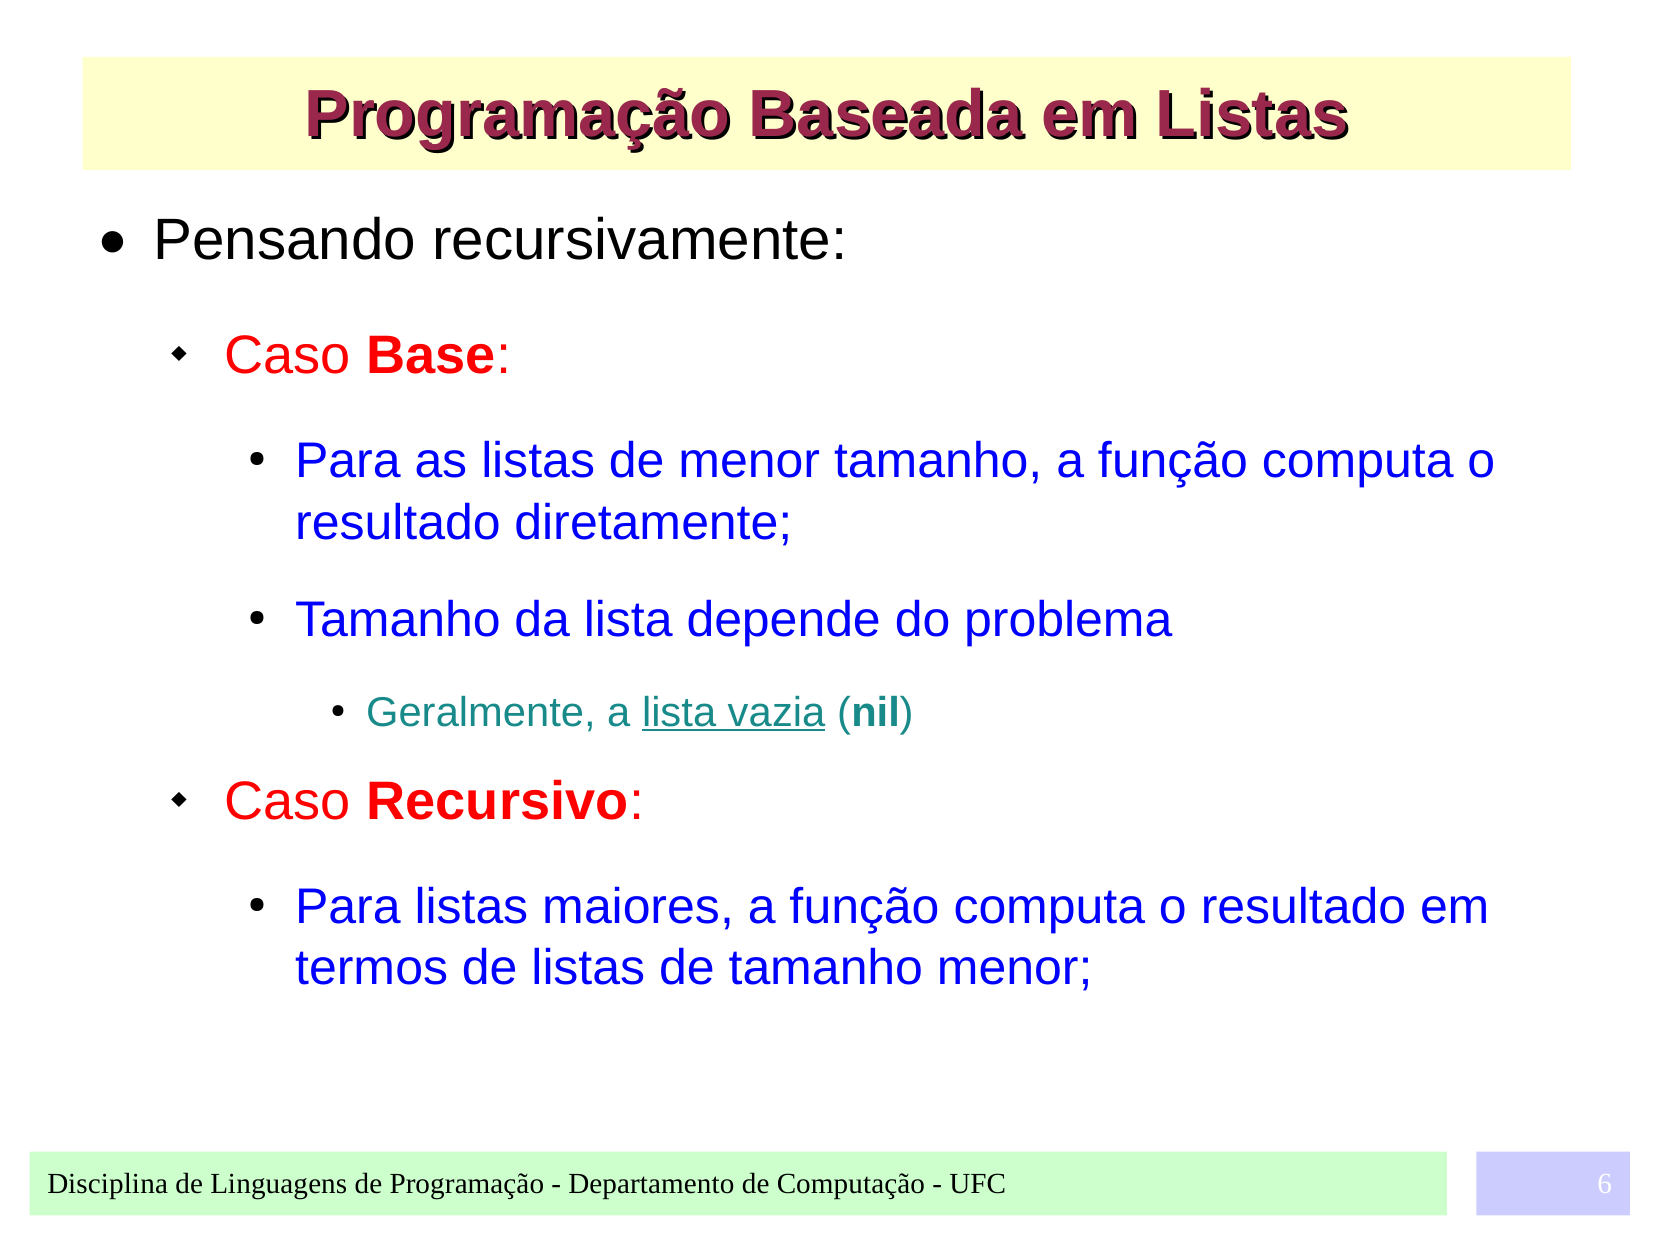

# Programação Baseada em Listas
Pensando recursivamente:
Caso Base:
Para as listas de menor tamanho, a função computa o resultado diretamente;
Tamanho da lista depende do problema
Geralmente, a lista vazia (nil)
Caso Recursivo:
Para listas maiores, a função computa o resultado em termos de listas de tamanho menor;
Disciplina de Linguagens de Programação - Departamento de Computação - UFC
6